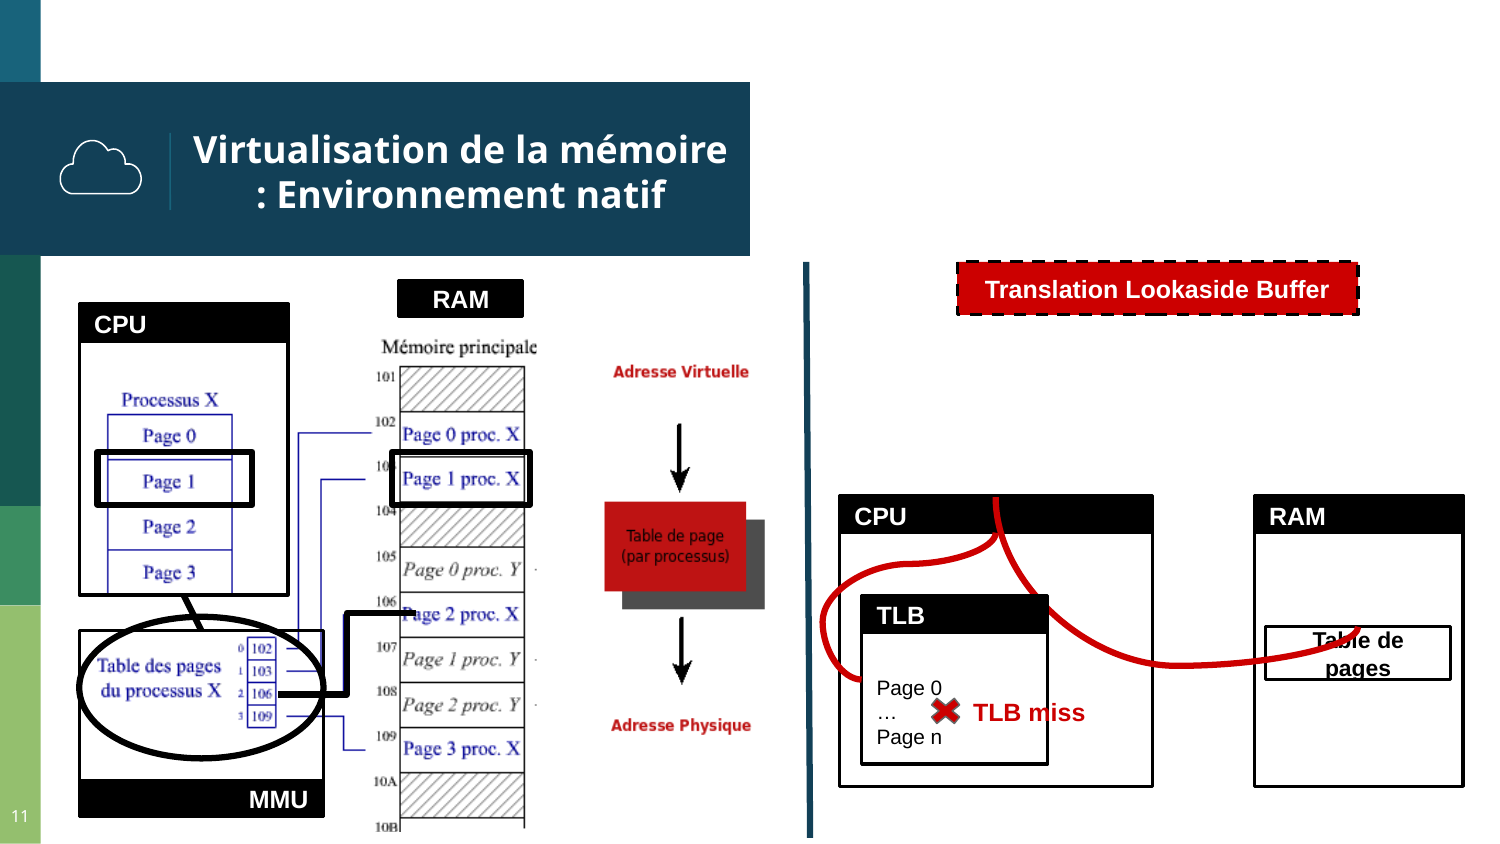

# Virtualisation de la mémoire : Environnement natif
Translation Lookaside Buffer
RAM
CPU
CPU
RAM
Table de pages
MMU
Page 0
…
Page n
TLB
TLB miss